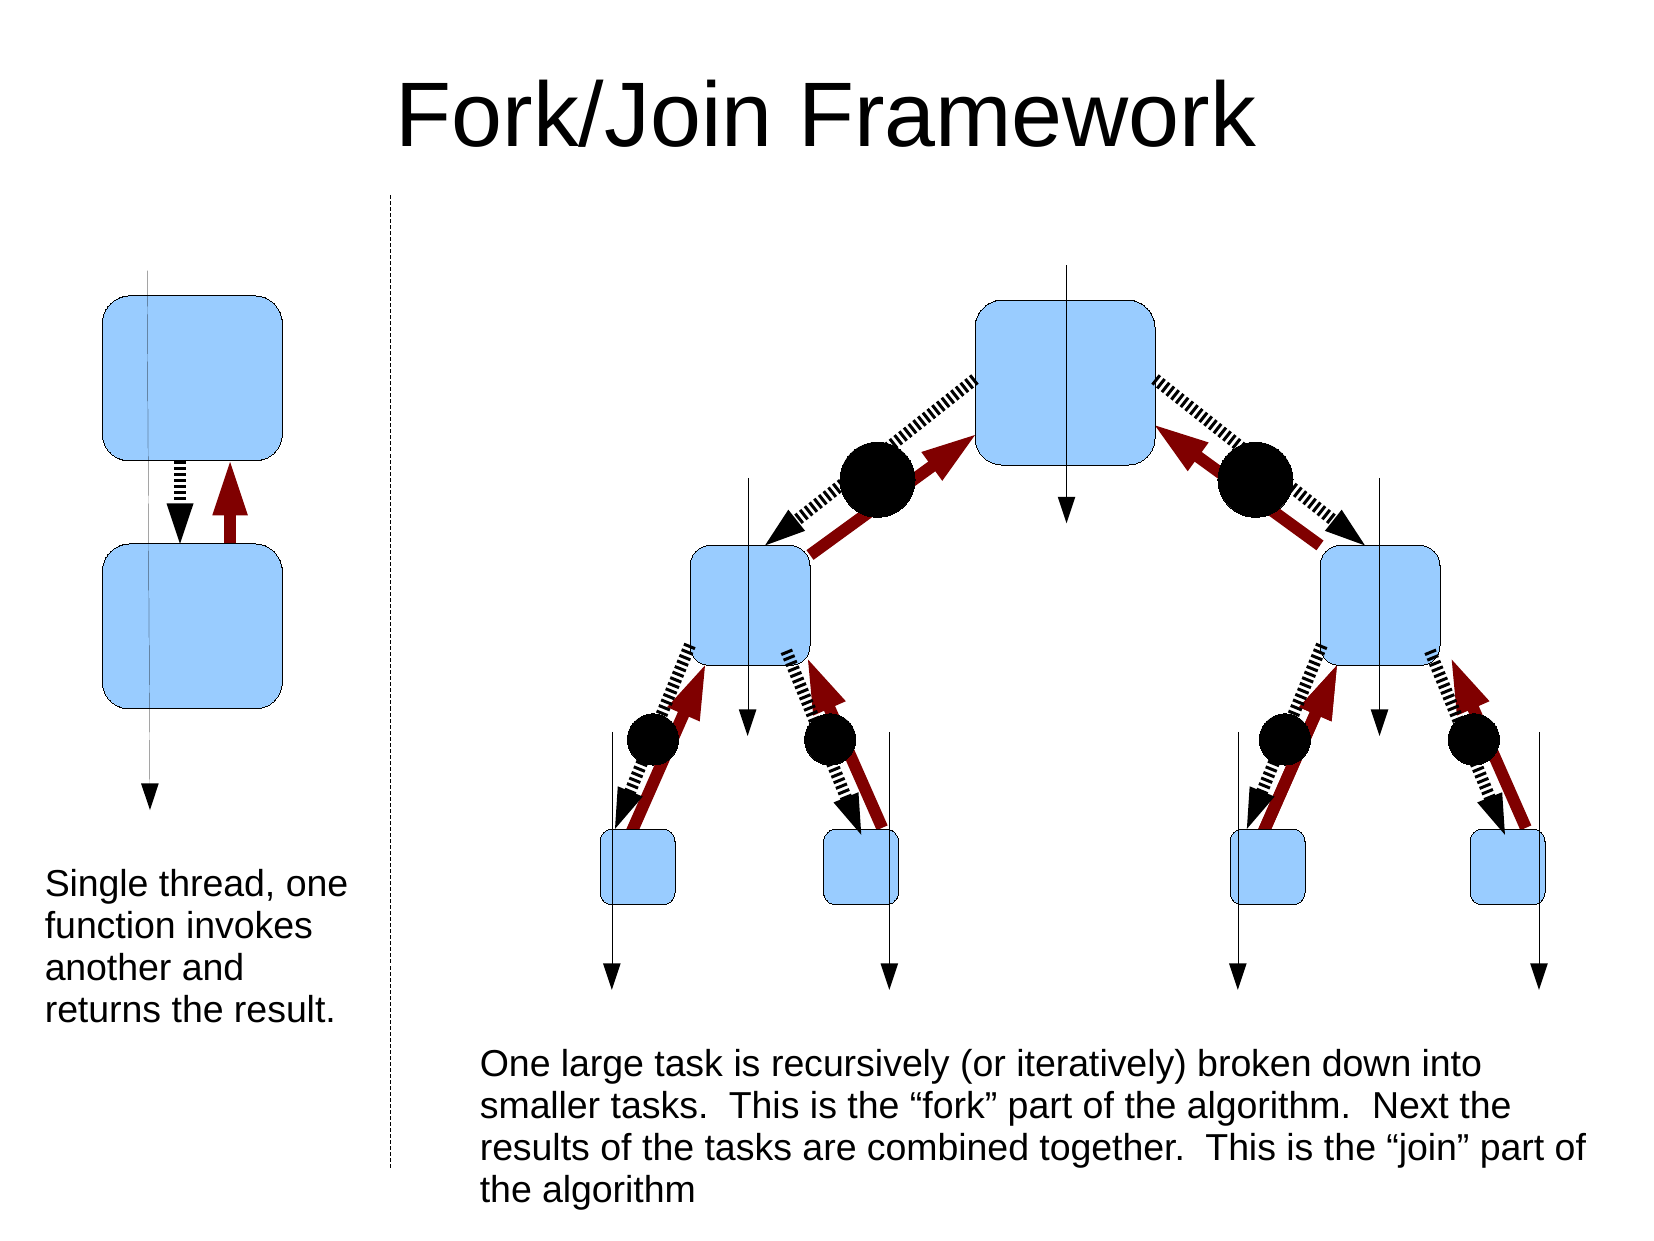

# Fork/Join Framework
Single thread, one function invokes another and returns the result.
One large task is recursively (or iteratively) broken down into smaller tasks. This is the “fork” part of the algorithm. Next the results of the tasks are combined together. This is the “join” part of the algorithm